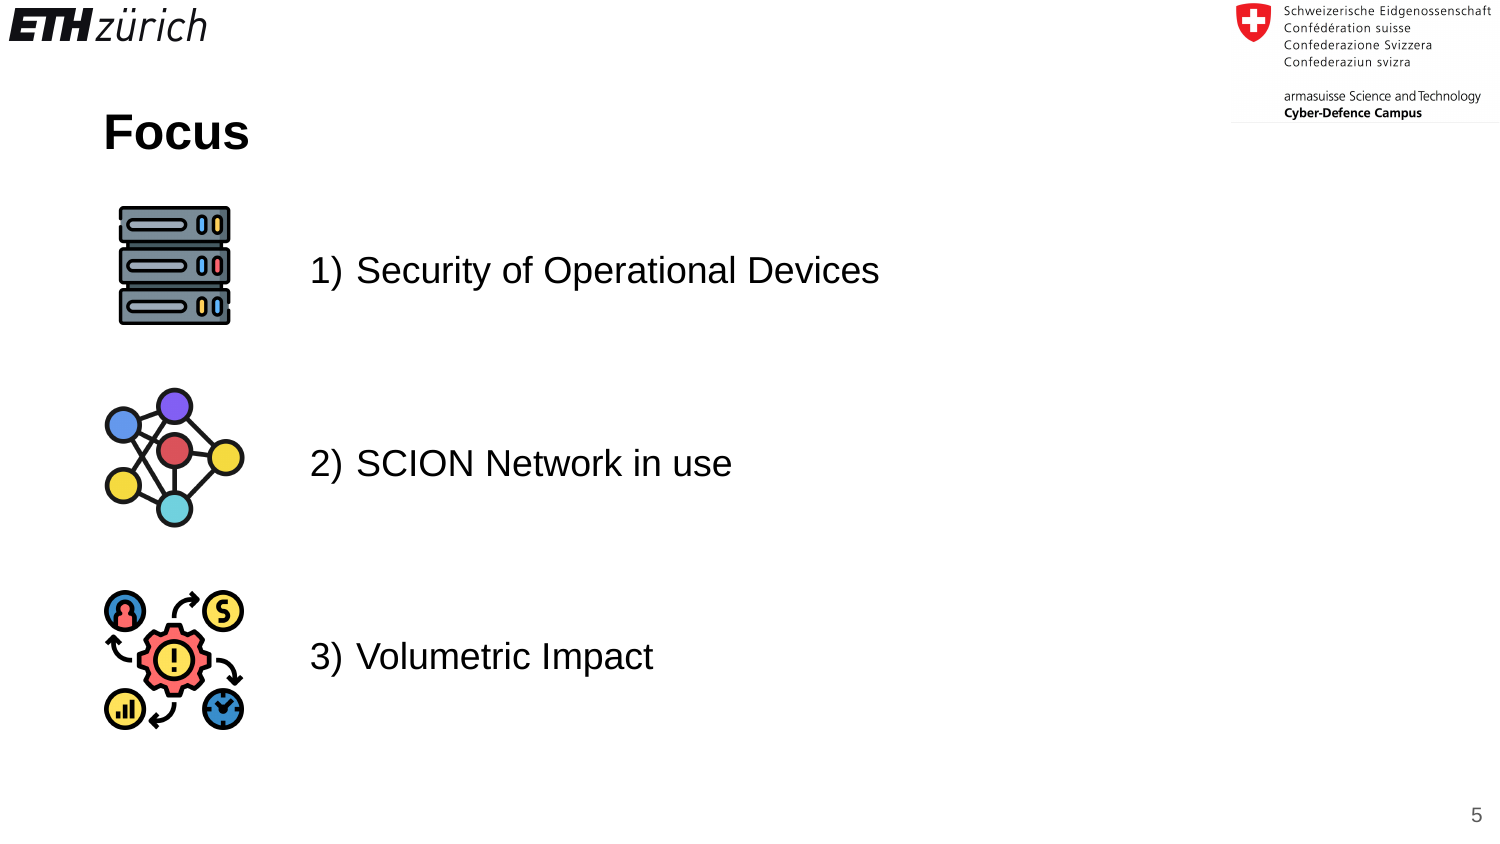

Focus
 Security of Operational Devices
 SCION Network in use
 Volumetric Impact
5